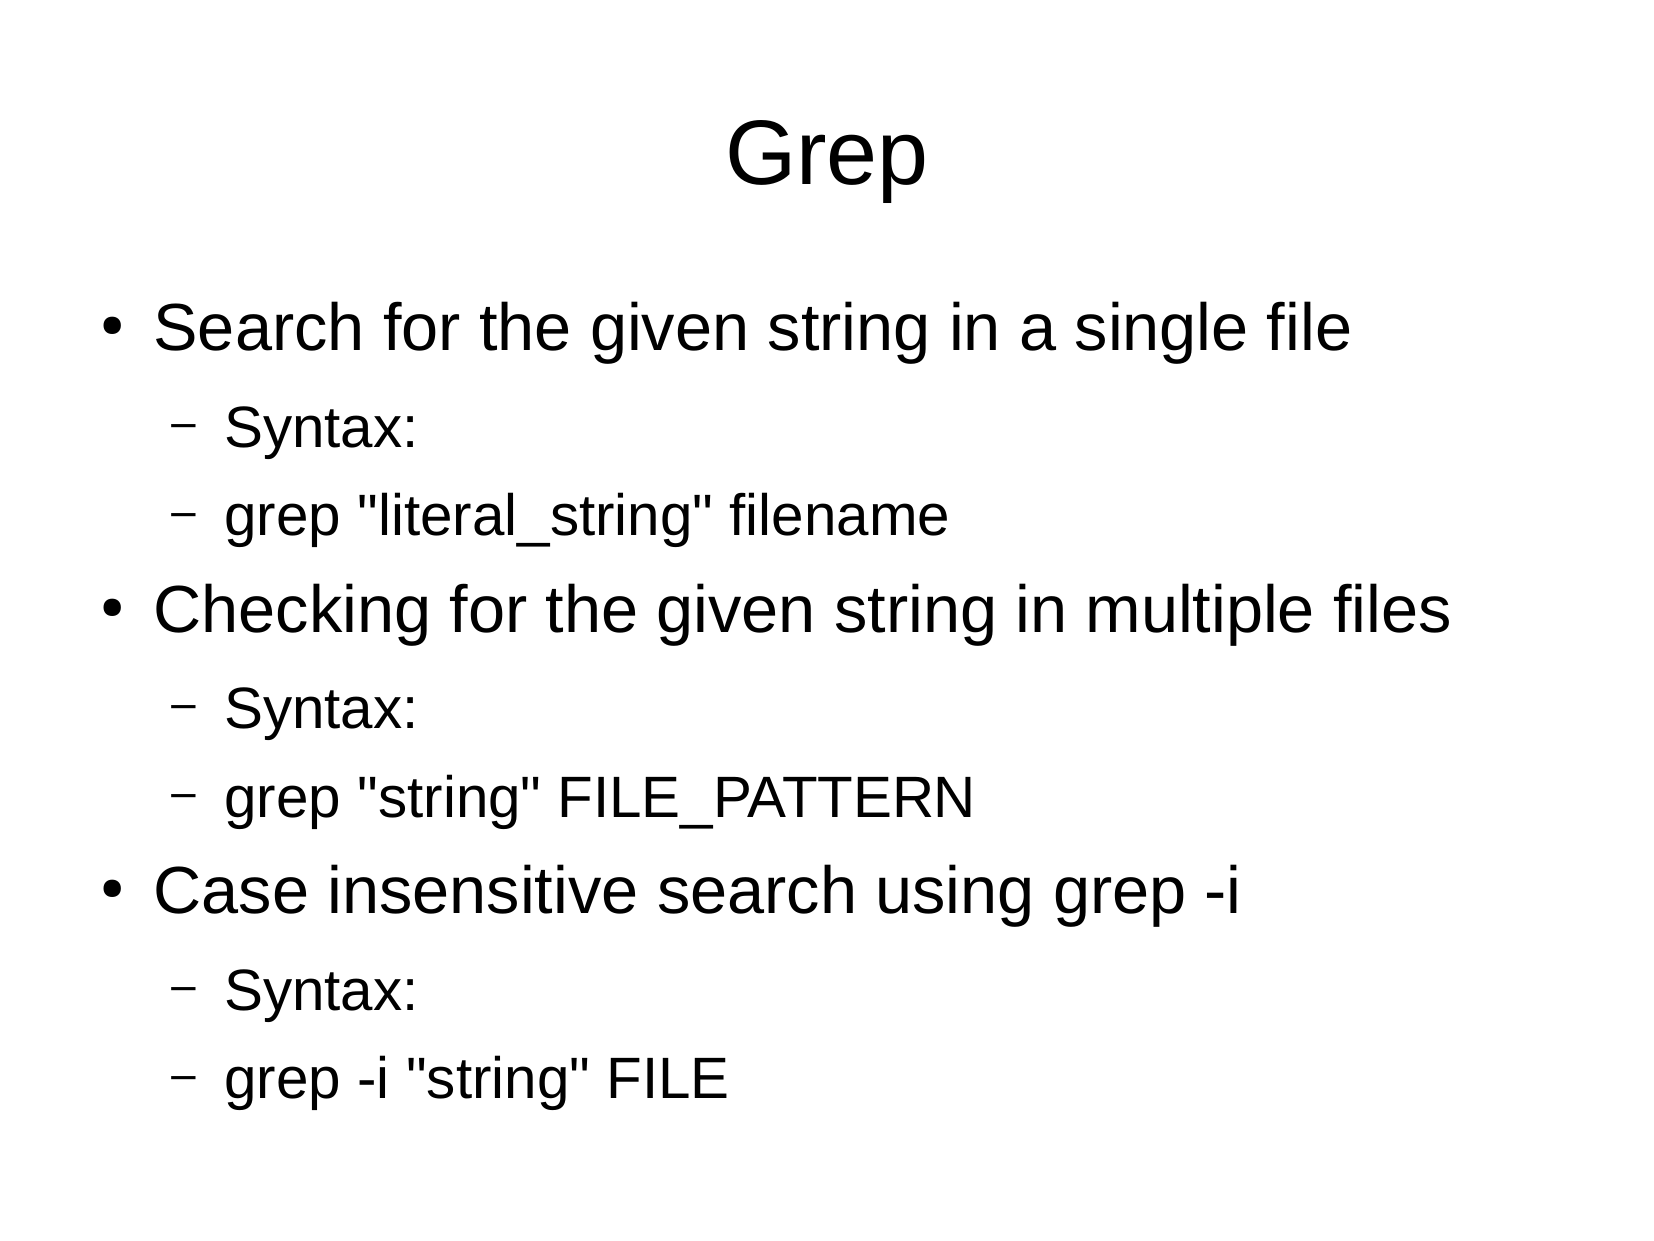

# Grep
Search for the given string in a single file
Syntax:
grep "literal_string" filename
Checking for the given string in multiple files
Syntax:
grep "string" FILE_PATTERN
Case insensitive search using grep -i
Syntax:
grep -i "string" FILE